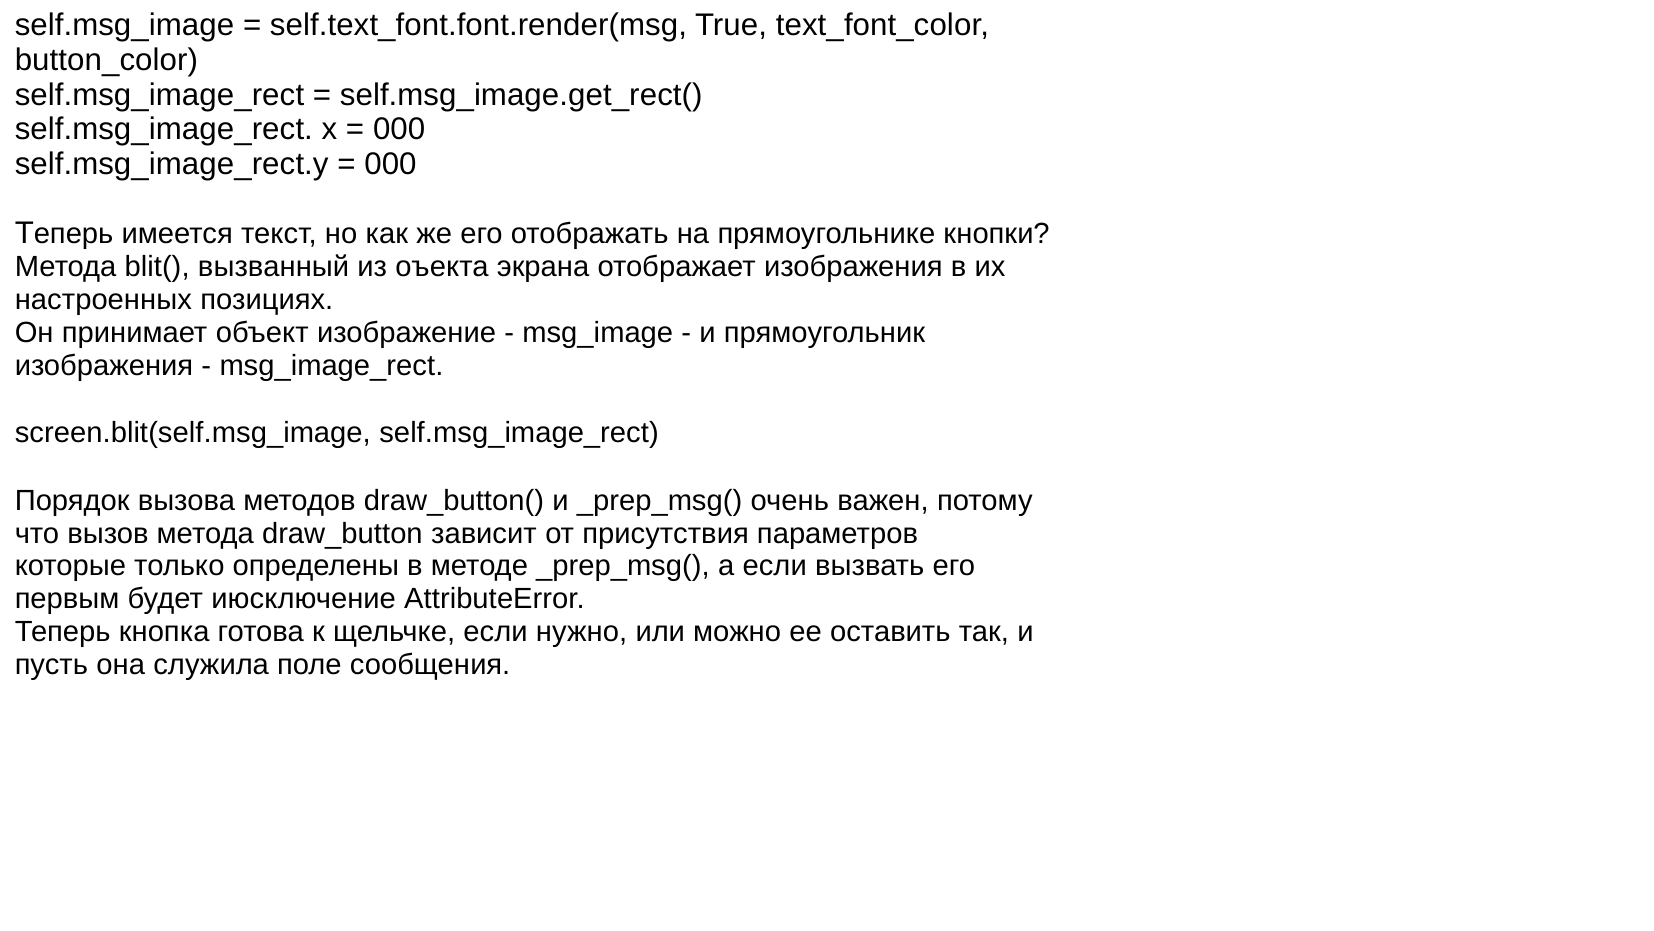

self.msg_image = self.text_font.font.render(msg, True, text_font_color, button_color)
self.msg_image_rect = self.msg_image.get_rect()
self.msg_image_rect. x = 000
self.msg_image_rect.y = 000
Теперь имеется текст, но как же его отображать на прямоугольнике кнопки?
Метода blit(), вызванный из оъекта экрана отображает изображения в их настроенных позициях.
Он принимает объект изображение - msg_image - и прямоугольник изображения - msg_image_rect.
screen.blit(self.msg_image, self.msg_image_rect)
Порядок вызова методов draw_button() и _prep_msg() очень важен, потому что вызов метода draw_button зависит от присутствия параметров
которые только определены в методе _prep_msg(), а если вызвать его первым будет июсключение AttributeError.
Теперь кнопка готова к щельчке, если нужно, или можно ее оставить так, и пусть она служила поле сообщения.